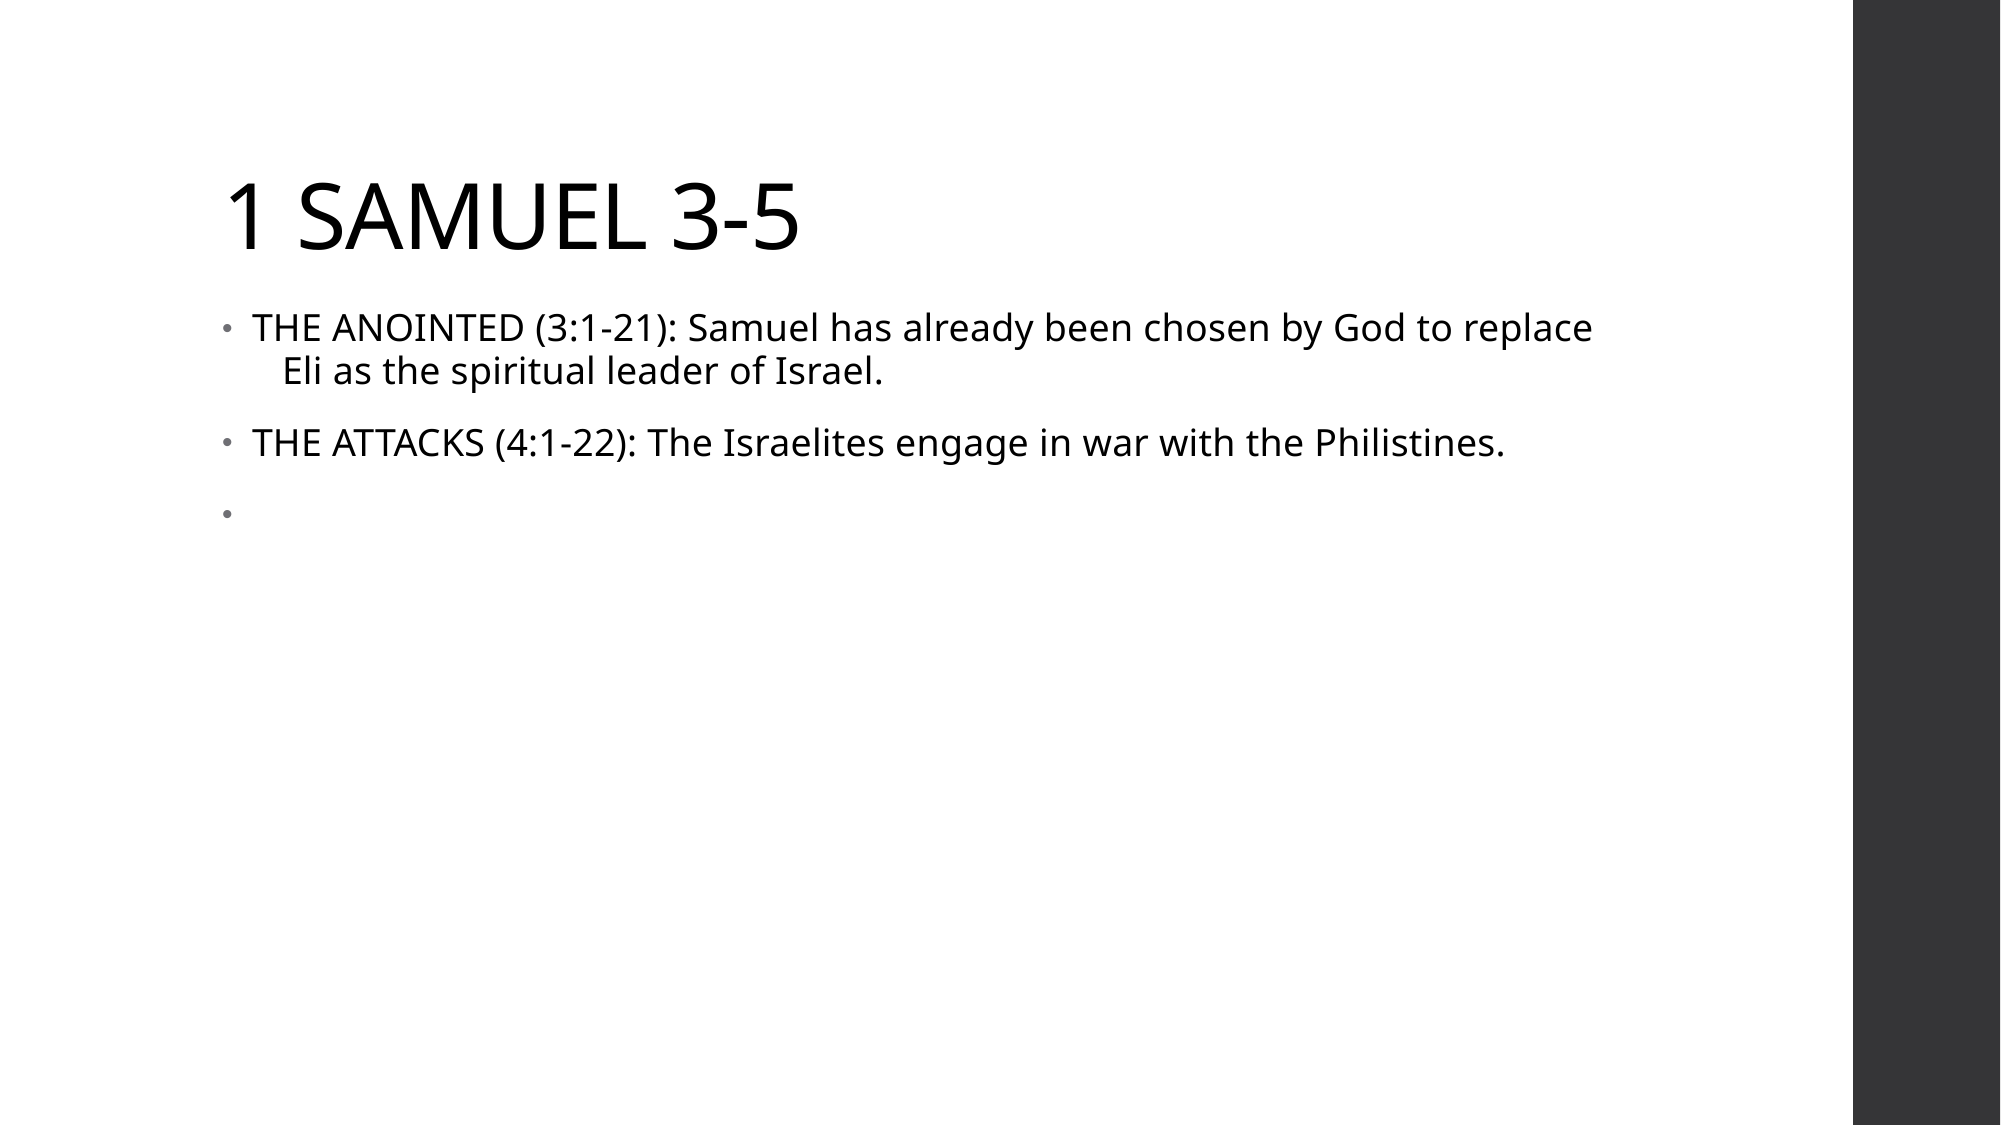

# 1 SAMUEL 3-5
THE ANOINTED (3:1-21): Samuel has already been chosen by God to replace Eli as the spiritual leader of Israel.
THE ATTACKS (4:1-22): The Israelites engage in war with the Philistines.